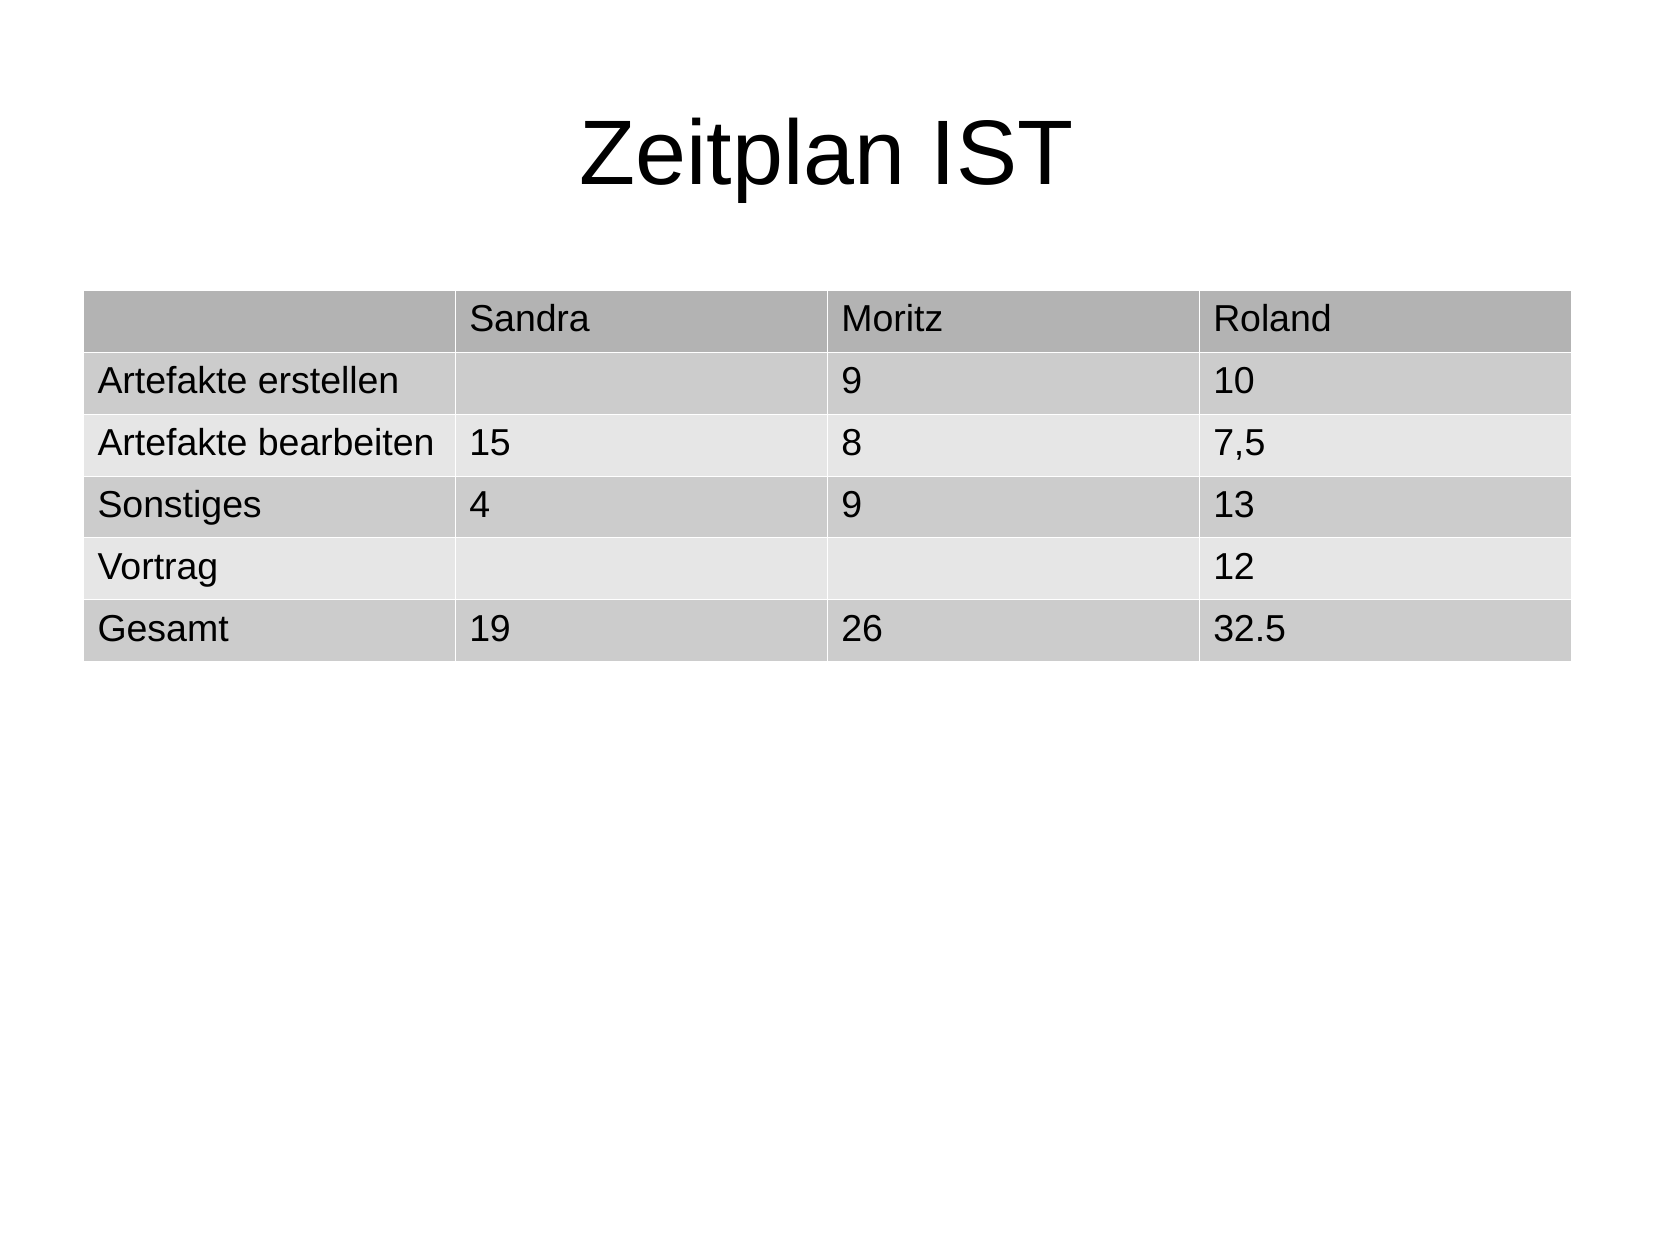

# Zeitplan IST
| | Sandra | Moritz | Roland |
| --- | --- | --- | --- |
| Artefakte erstellen | | 9 | 10 |
| Artefakte bearbeiten | 15 | 8 | 7,5 |
| Sonstiges | 4 | 9 | 13 |
| Vortrag | | | 12 |
| Gesamt | 19 | 26 | 32.5 |